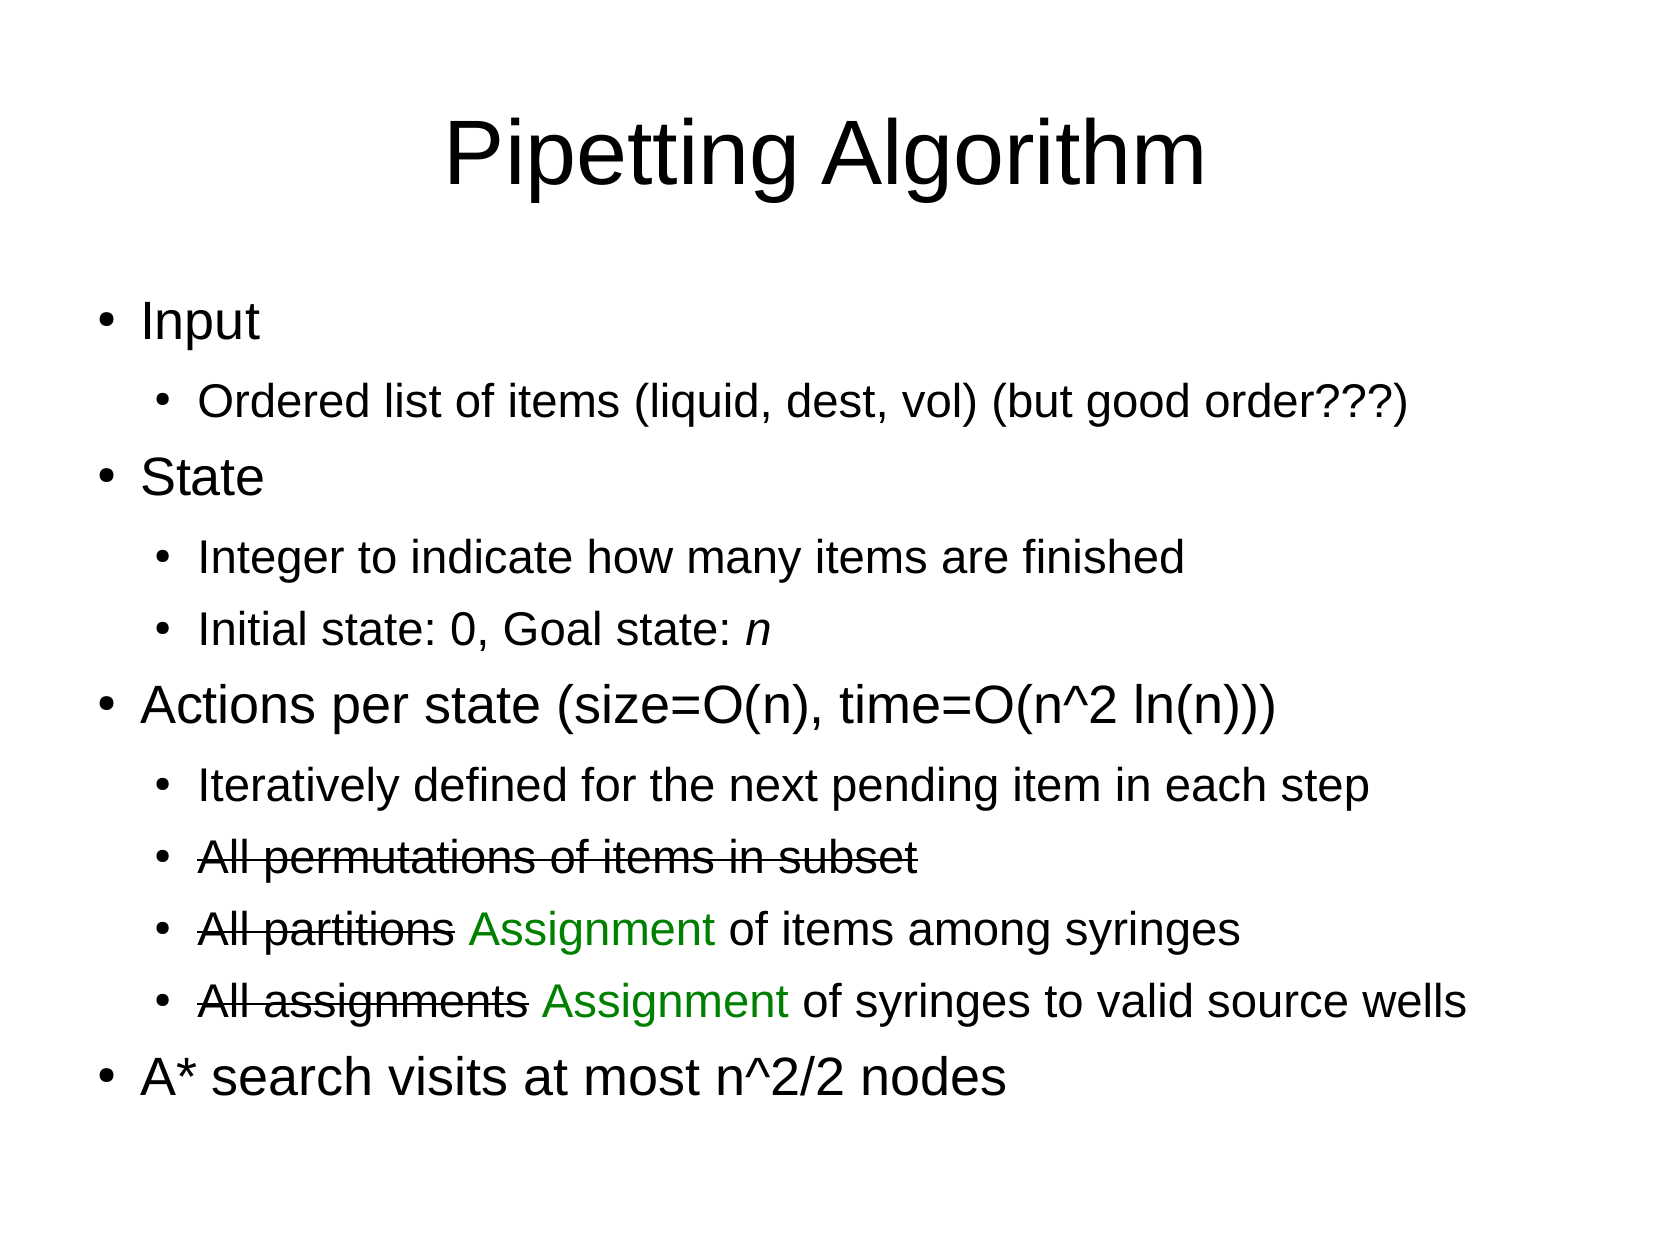

# Pipetting Algorithm
Input
Ordered list of items (liquid, dest, vol) (but good order???)
State
Integer to indicate how many items are finished
Initial state: 0, Goal state: n
Actions per state (size=O(n), time=O(n^2 ln(n)))
Iteratively defined for the next pending item in each step
All permutations of items in subset
All partitions Assignment of items among syringes
All assignments Assignment of syringes to valid source wells
A* search visits at most n^2/2 nodes